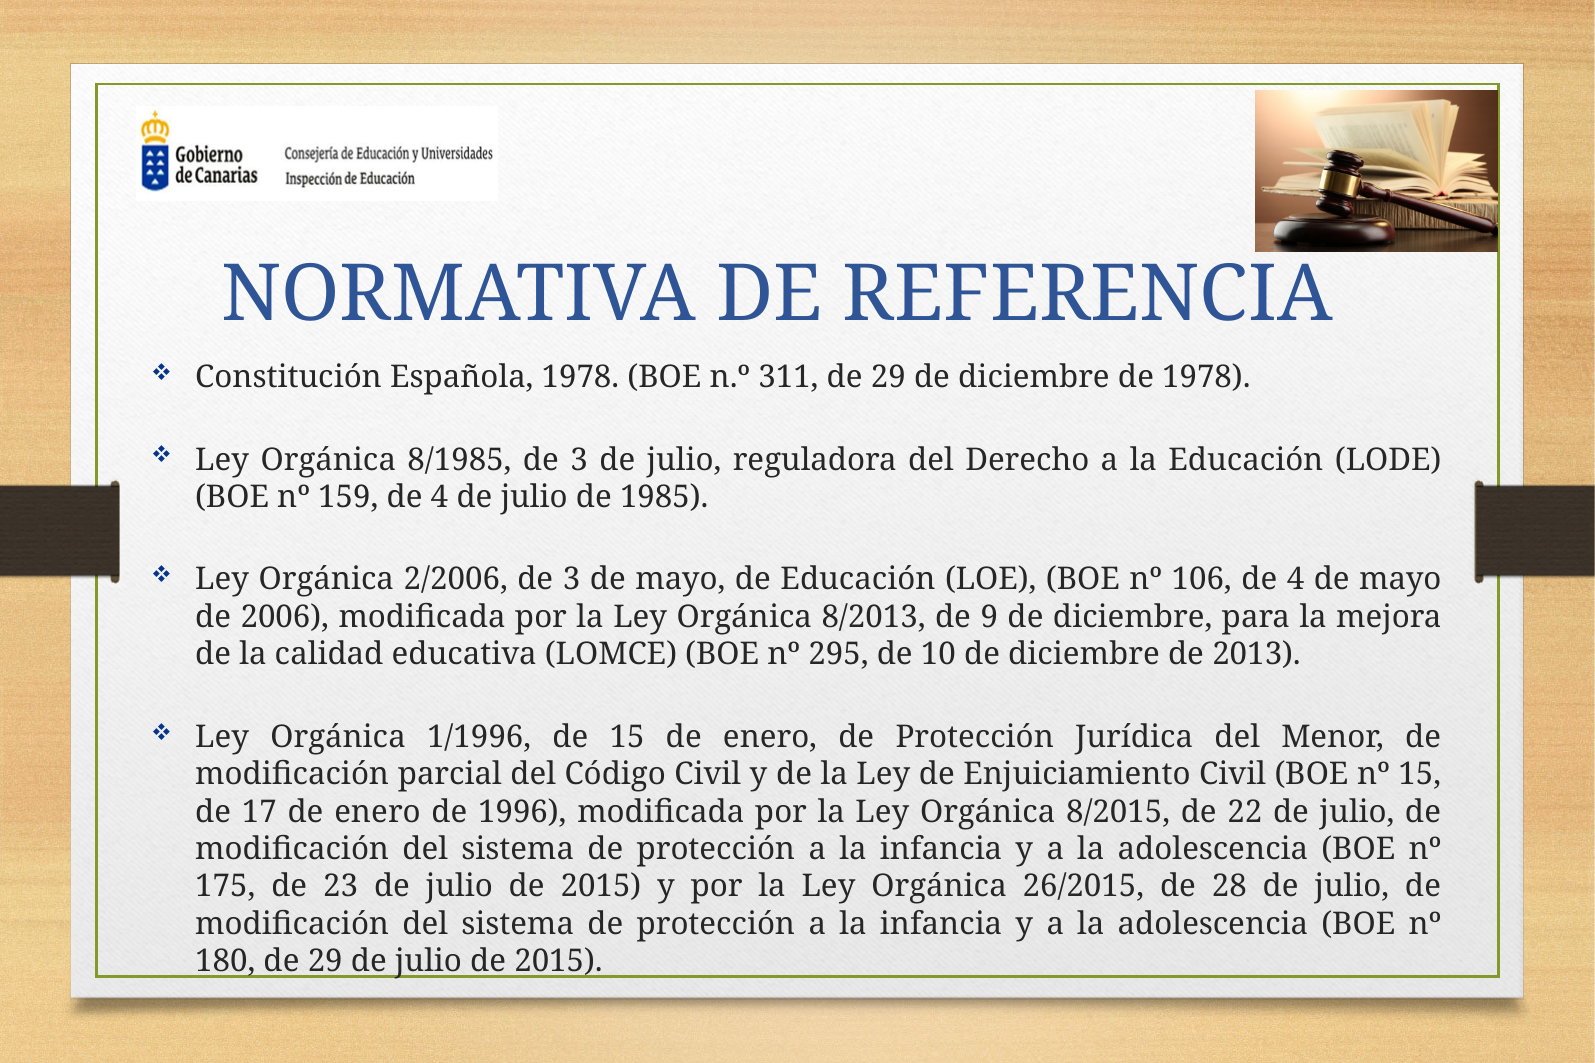

NORMATIVA DE REFERENCIA
Constitución Española, 1978. (BOE n.º 311, de 29 de diciembre de 1978).
Ley Orgánica 8/1985, de 3 de julio, reguladora del Derecho a la Educación (LODE) (BOE nº 159, de 4 de julio de 1985).
Ley Orgánica 2/2006, de 3 de mayo, de Educación (LOE), (BOE nº 106, de 4 de mayo de 2006), modificada por la Ley Orgánica 8/2013, de 9 de diciembre, para la mejora de la calidad educativa (LOMCE) (BOE nº 295, de 10 de diciembre de 2013).
Ley Orgánica 1/1996, de 15 de enero, de Protección Jurídica del Menor, de modificación parcial del Código Civil y de la Ley de Enjuiciamiento Civil (BOE nº 15, de 17 de enero de 1996), modificada por la Ley Orgánica 8/2015, de 22 de julio, de modificación del sistema de protección a la infancia y a la adolescencia (BOE nº 175, de 23 de julio de 2015) y por la Ley Orgánica 26/2015, de 28 de julio, de modificación del sistema de protección a la infancia y a la adolescencia (BOE nº 180, de 29 de julio de 2015).